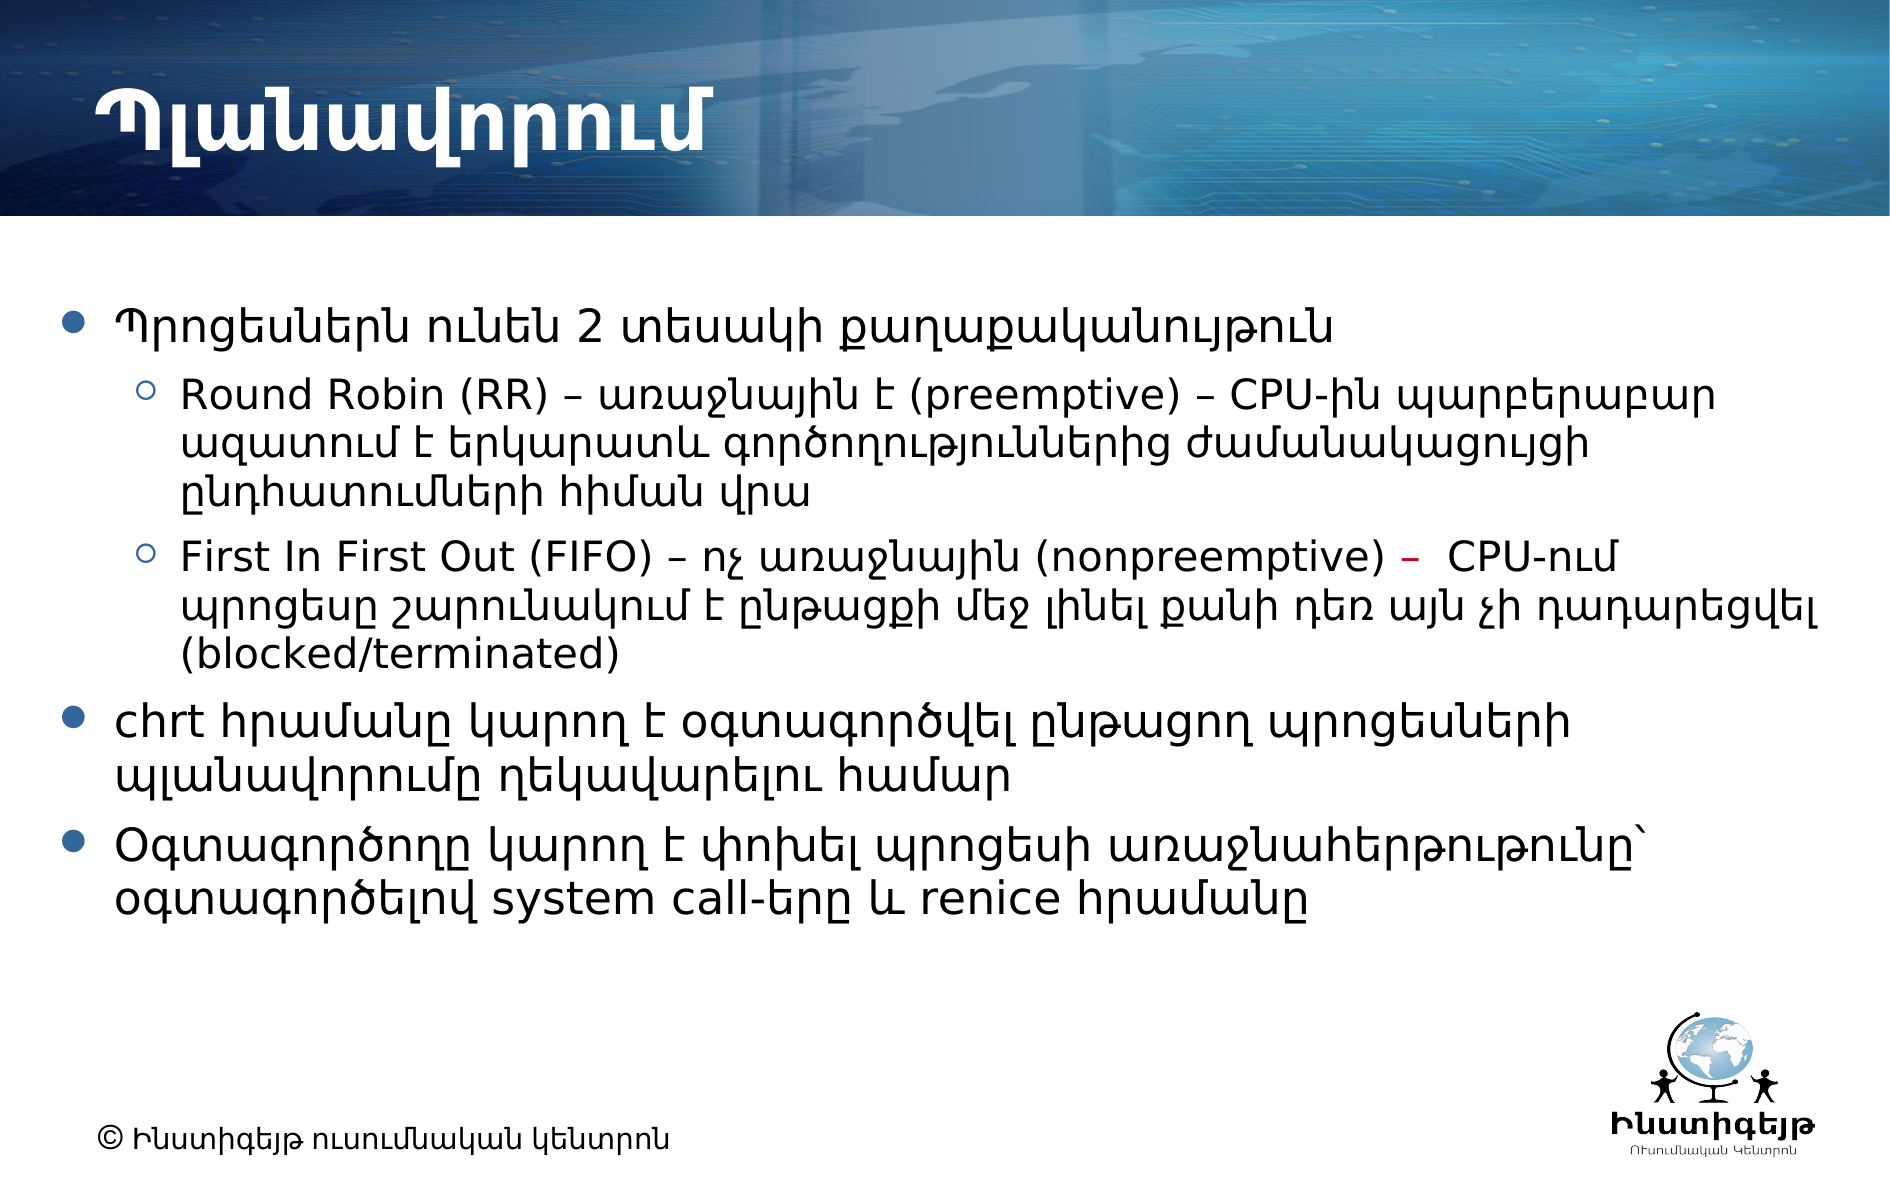

# Պլանավորում
Պրոցեսներն ունեն 2 տեսակի քաղաքականույթուն
Round Robin (RR) – առաջնային է (preemptive) – CPU-ին պարբերաբար ազատում է երկարատև գործողություններից ժամանակացույցի ընդհատումների հիման վրա
First In First Out (FIFO) – ոչ առաջնային (nonpreemptive) – CPU-ում պրոցեսը շարունակում է ընթացքի մեջ լինել քանի դեռ այն չի դադարեցվել (blocked/terminated)
chrt հրամանը կարող է օգտագործվել ընթացող պրոցեսների պլանավորումը ղեկավարելու համար
Օգտագործողը կարող է փոխել պրոցեսի առաջնահերթութունը՝ օգտագործելով system call-երը և renice հրամանը